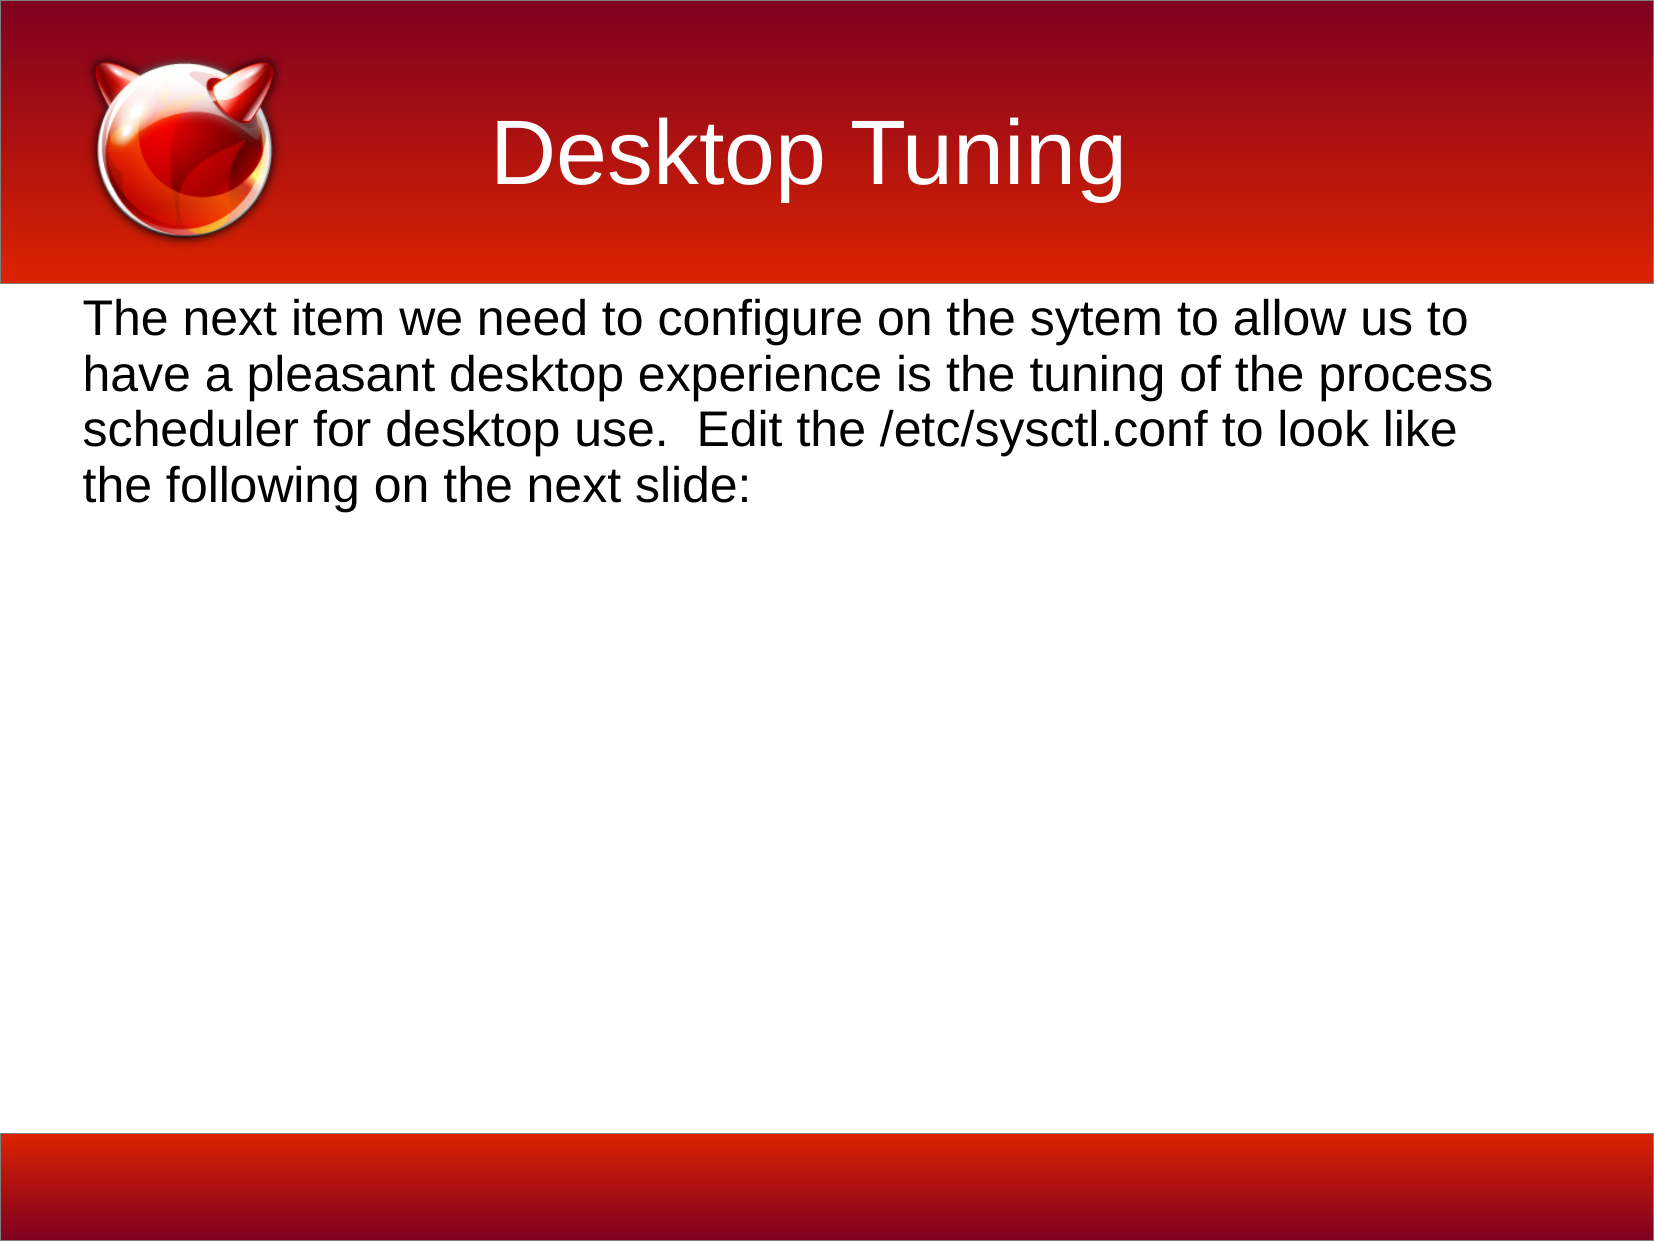

# Desktop Tuning
The next item we need to configure on the sytem to allow us to have a pleasant desktop experience is the tuning of the process scheduler for desktop use. Edit the /etc/sysctl.conf to look like the following on the next slide: